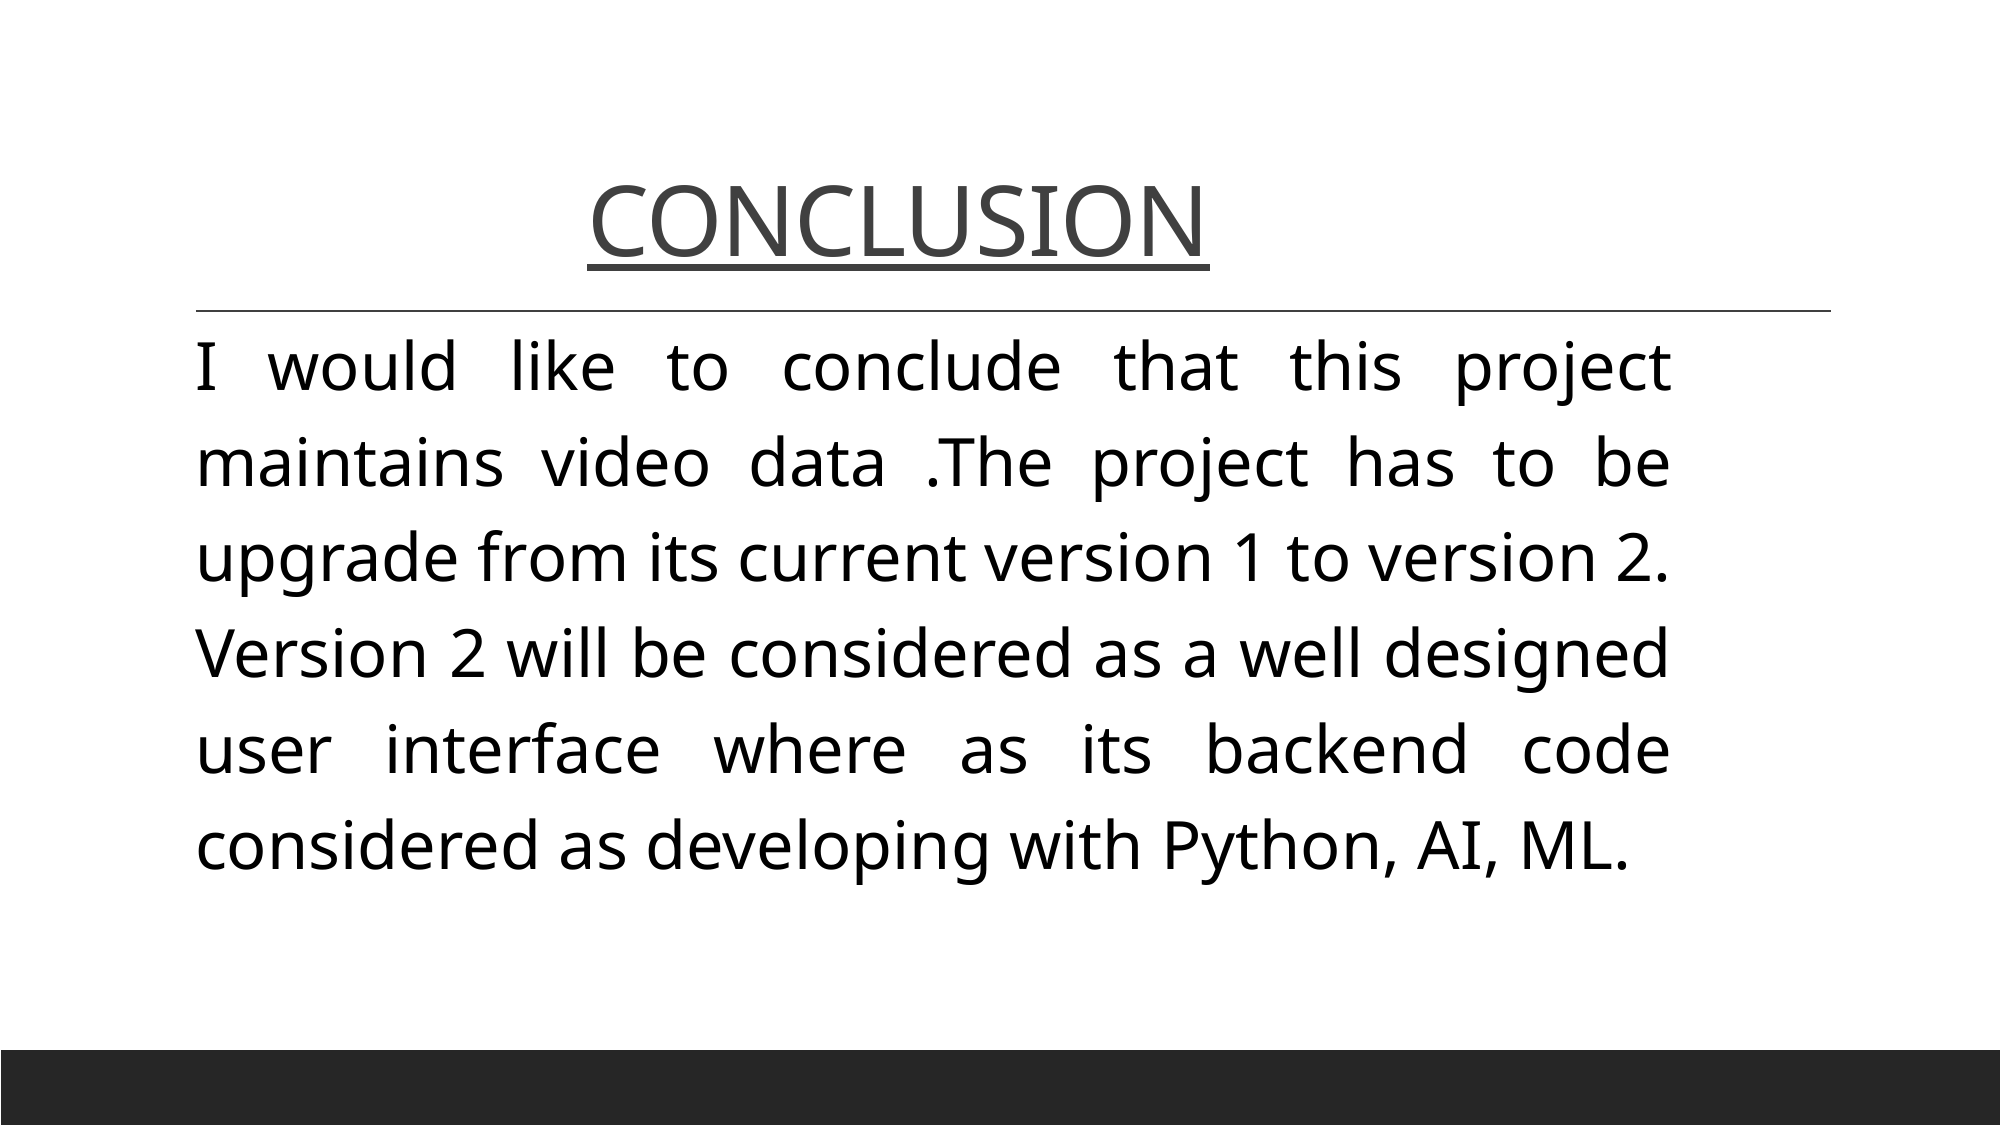

# CONCLUSION
I would like to conclude that this project maintains video data .The project has to be upgrade from its current version 1 to version 2.
Version 2 will be considered as a well designed user interface where as its backend code considered as developing with Python, AI, ML.